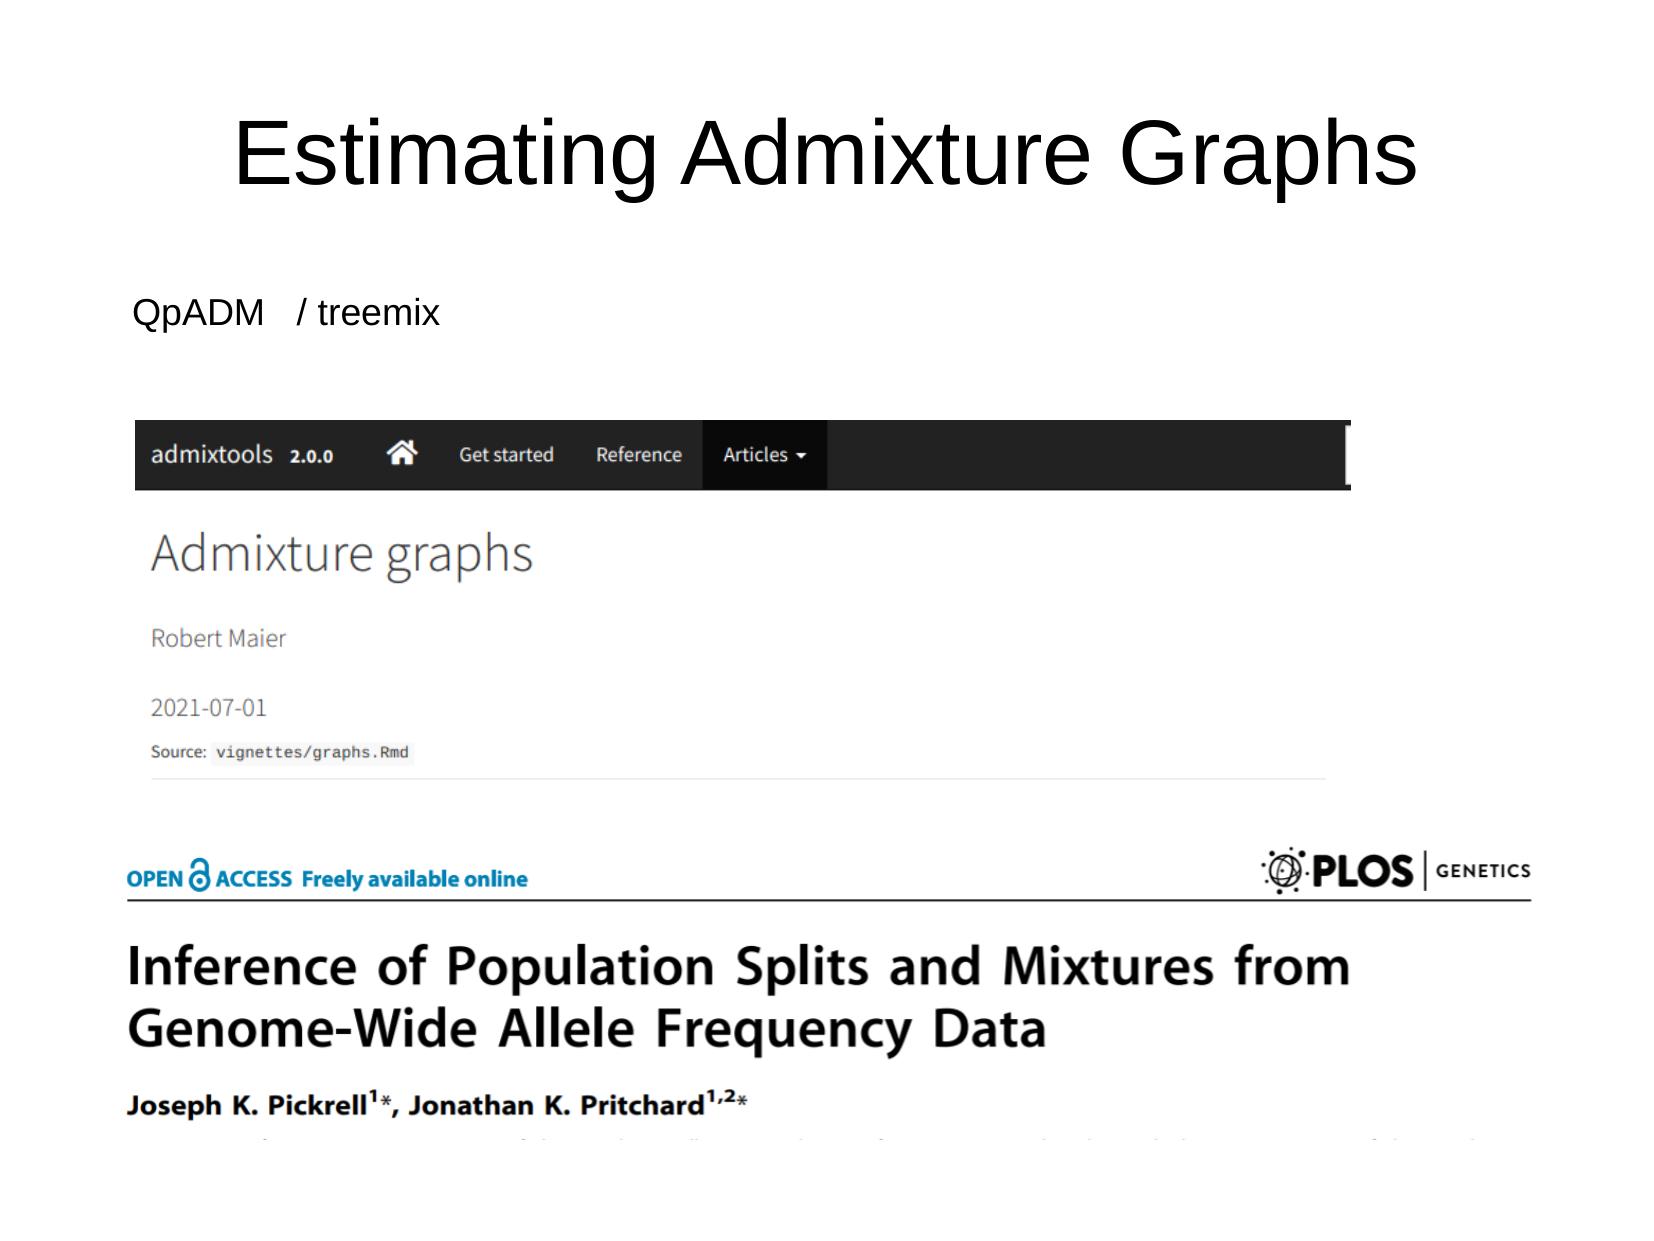

# Estimating Admixture Graphs
QpADM / treemix